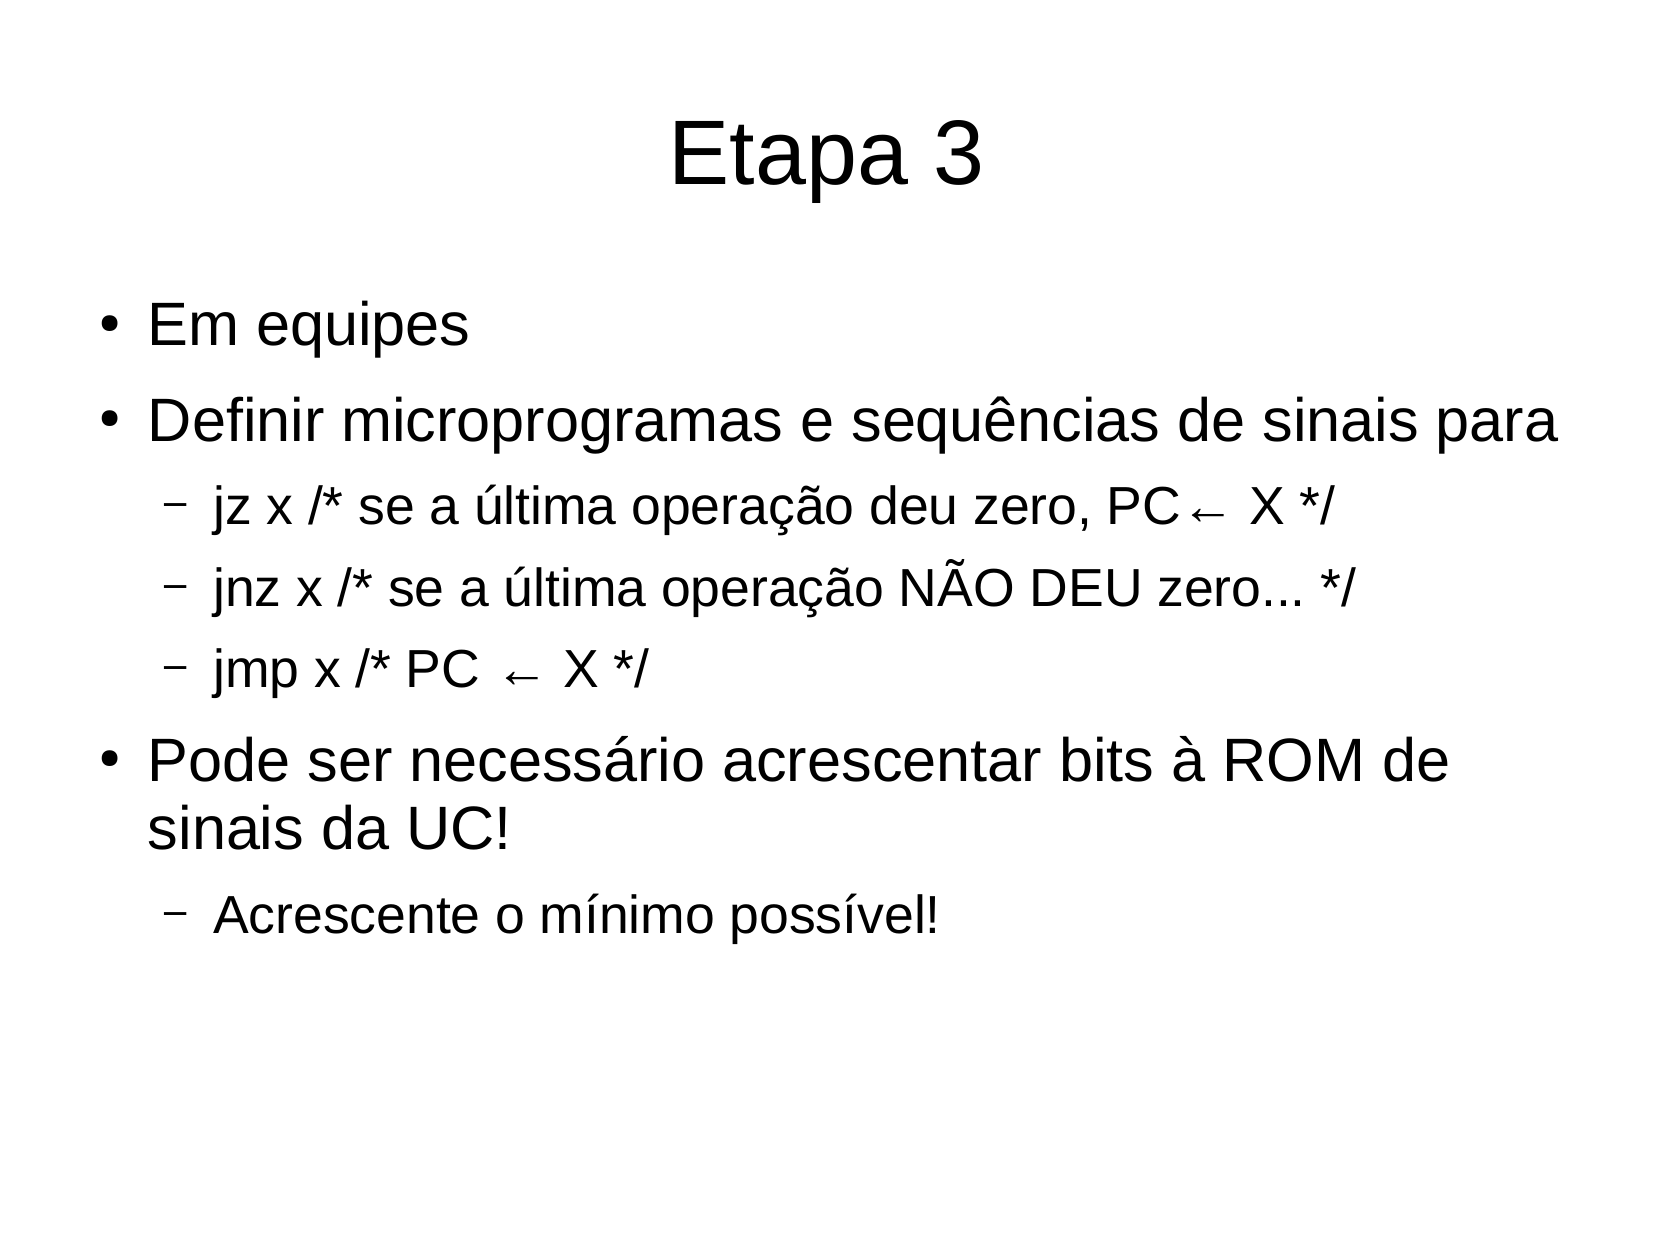

# Etapa 3
Em equipes
Definir microprogramas e sequências de sinais para
jz x /* se a última operação deu zero, PC← X */
jnz x /* se a última operação NÃO DEU zero... */
jmp x /* PC ← X */
Pode ser necessário acrescentar bits à ROM de sinais da UC!
Acrescente o mínimo possível!